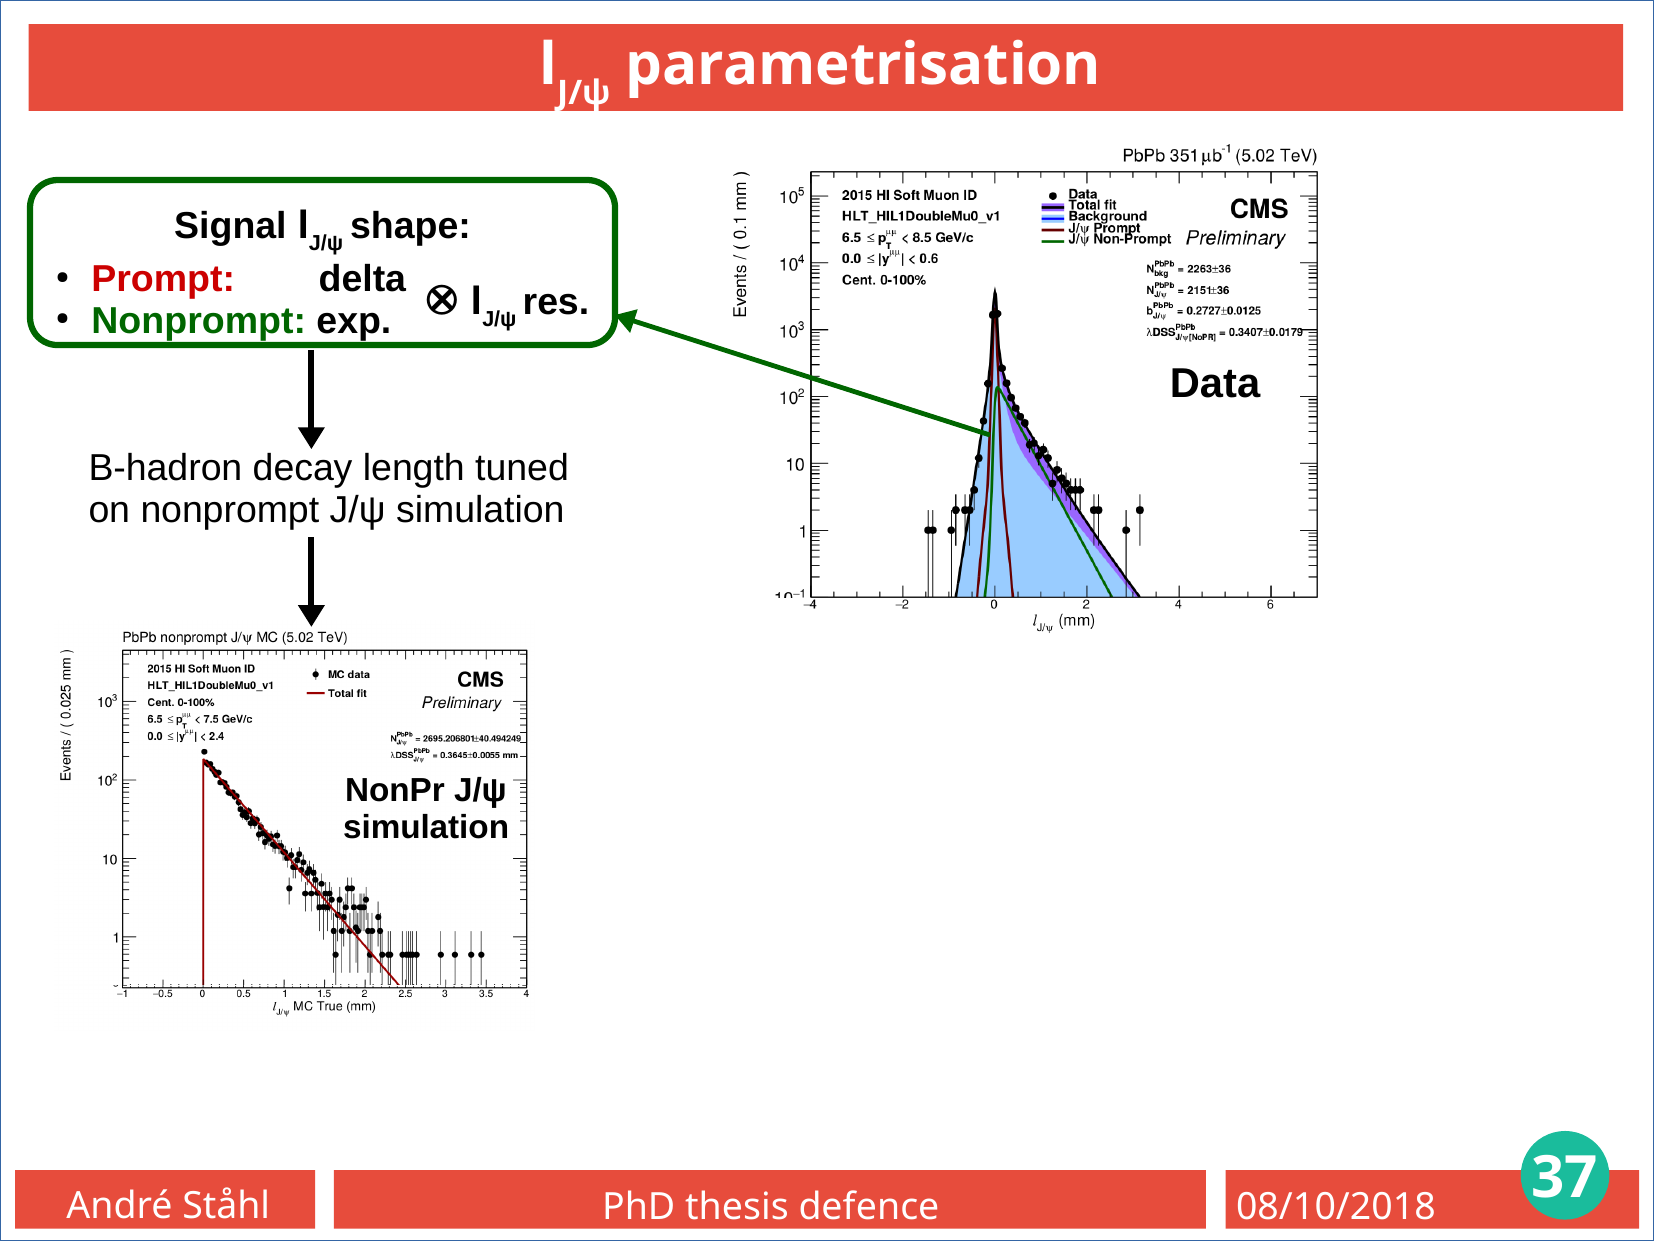

# lJ/ψ parametrisation
Signal lJ/ψ shape:
Prompt: delta
Nonprompt: exp.
⊗ lJ/ψ res.
Data
B-hadron decay length tuned on nonprompt J/ψ simulation
NonPr J/ψ
simulation
37
08/10/2018